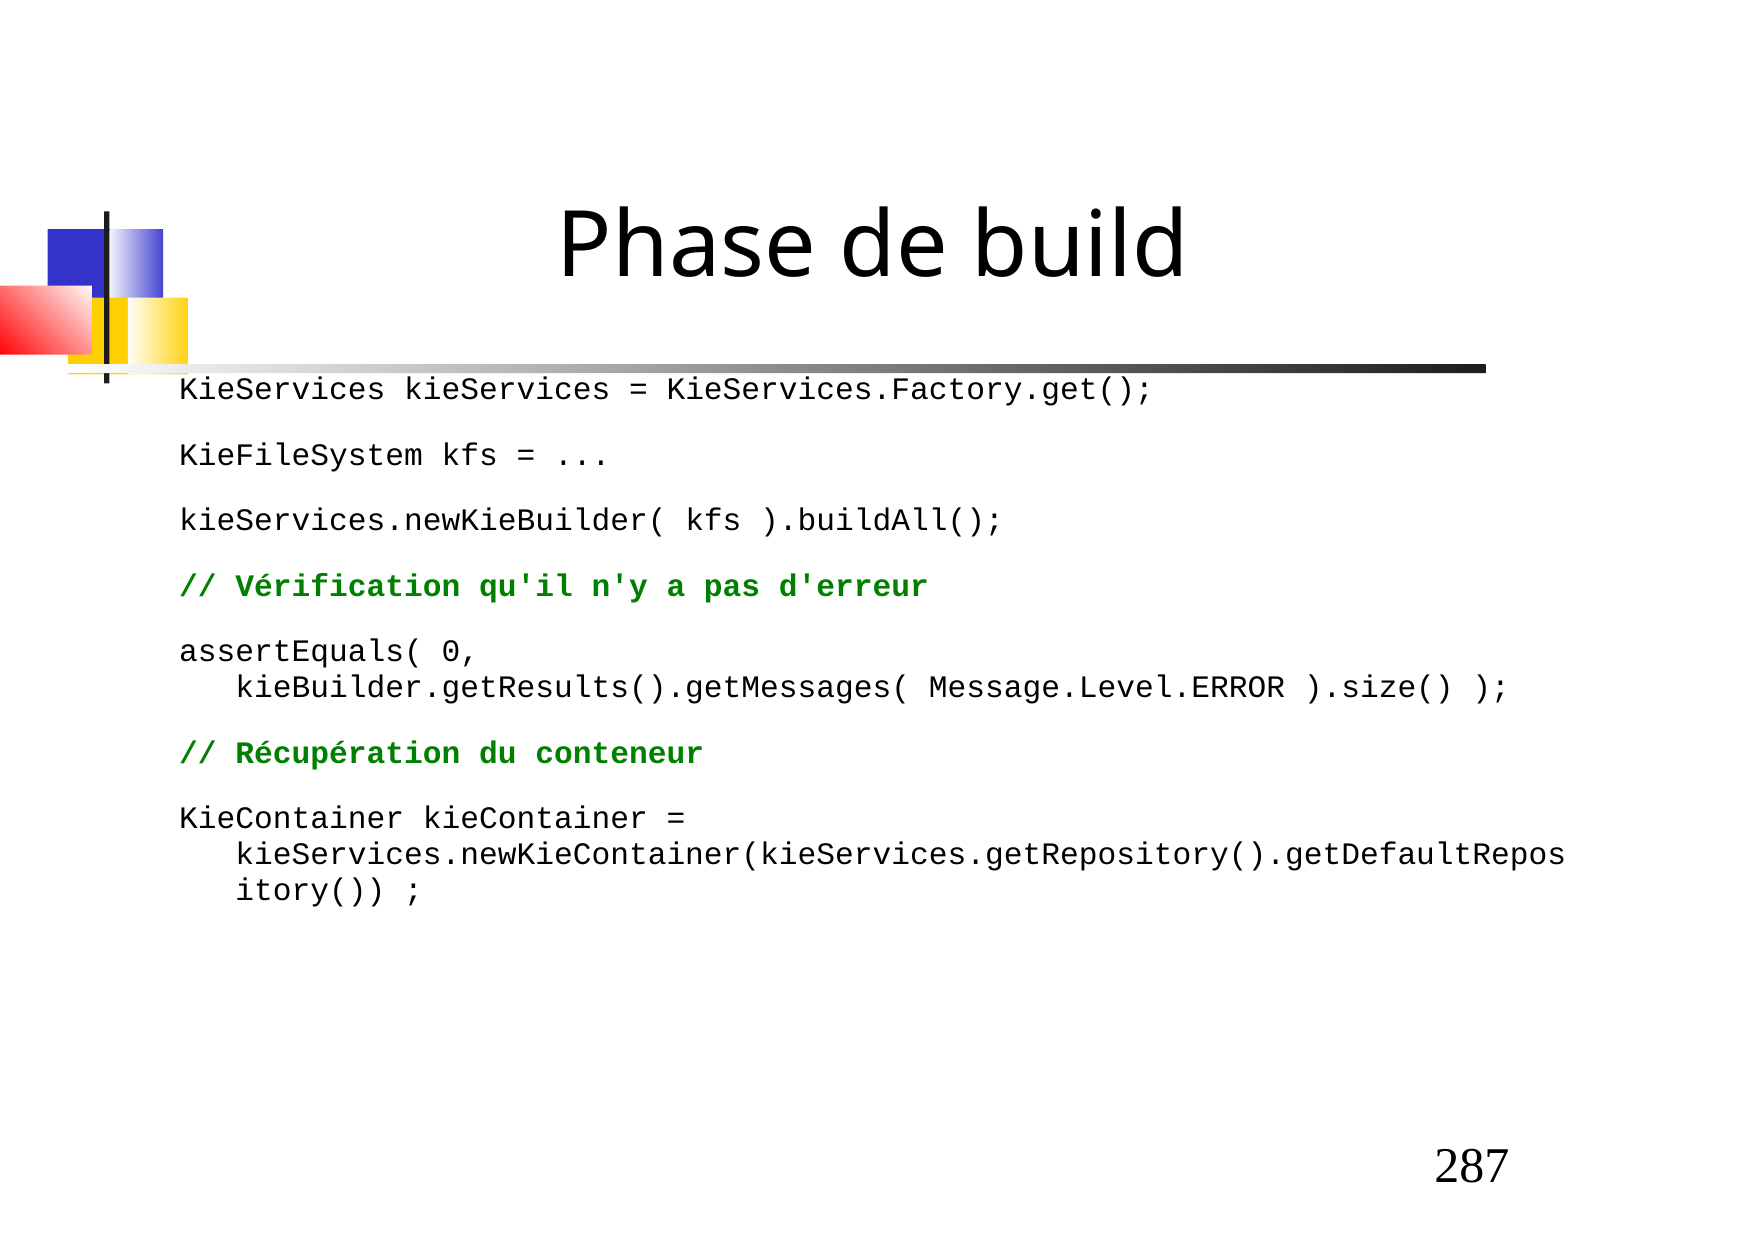

# Phase de build
KieServices kieServices = KieServices.Factory.get();
KieFileSystem kfs = ...
kieServices.newKieBuilder( kfs ).buildAll();
// Vérification qu'il n'y a pas d'erreur
assertEquals( 0, kieBuilder.getResults().getMessages( Message.Level.ERROR ).size() );
// Récupération du conteneur
KieContainer kieContainer = kieServices.newKieContainer(kieServices.getRepository().getDefaultRepository()) ;